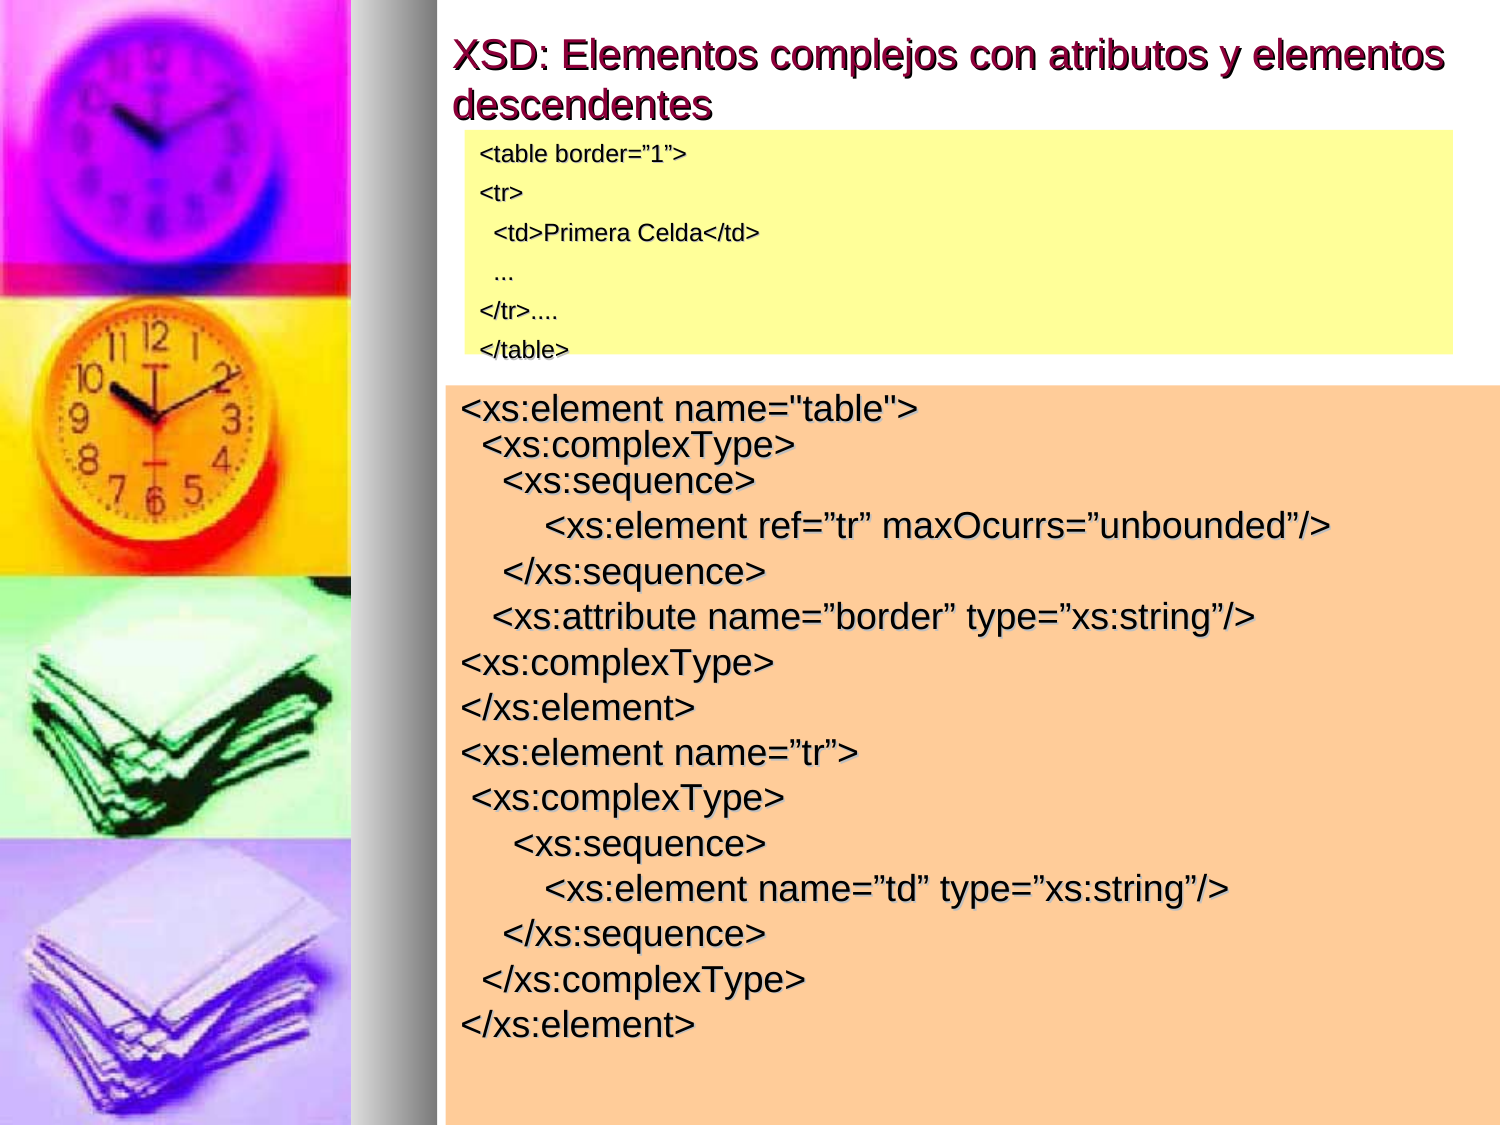

# XSD: Elementos complejos con atributos y elementos descendentes
<table border=”1”>
<tr>
 <td>Primera Celda</td>
 ...
</tr>....
</table>
<xs:element name="table">
  <xs:complexType>
    <xs:sequence>
 <xs:element ref=”tr” maxOcurrs=”unbounded”/>
 </xs:sequence>
 <xs:attribute name=”border” type=”xs:string”/>
<xs:complexType>
</xs:element>
<xs:element name=”tr”>
 <xs:complexType>
 <xs:sequence>
 <xs:element name=”td” type=”xs:string”/>
 </xs:sequence>
 </xs:complexType>
</xs:element>